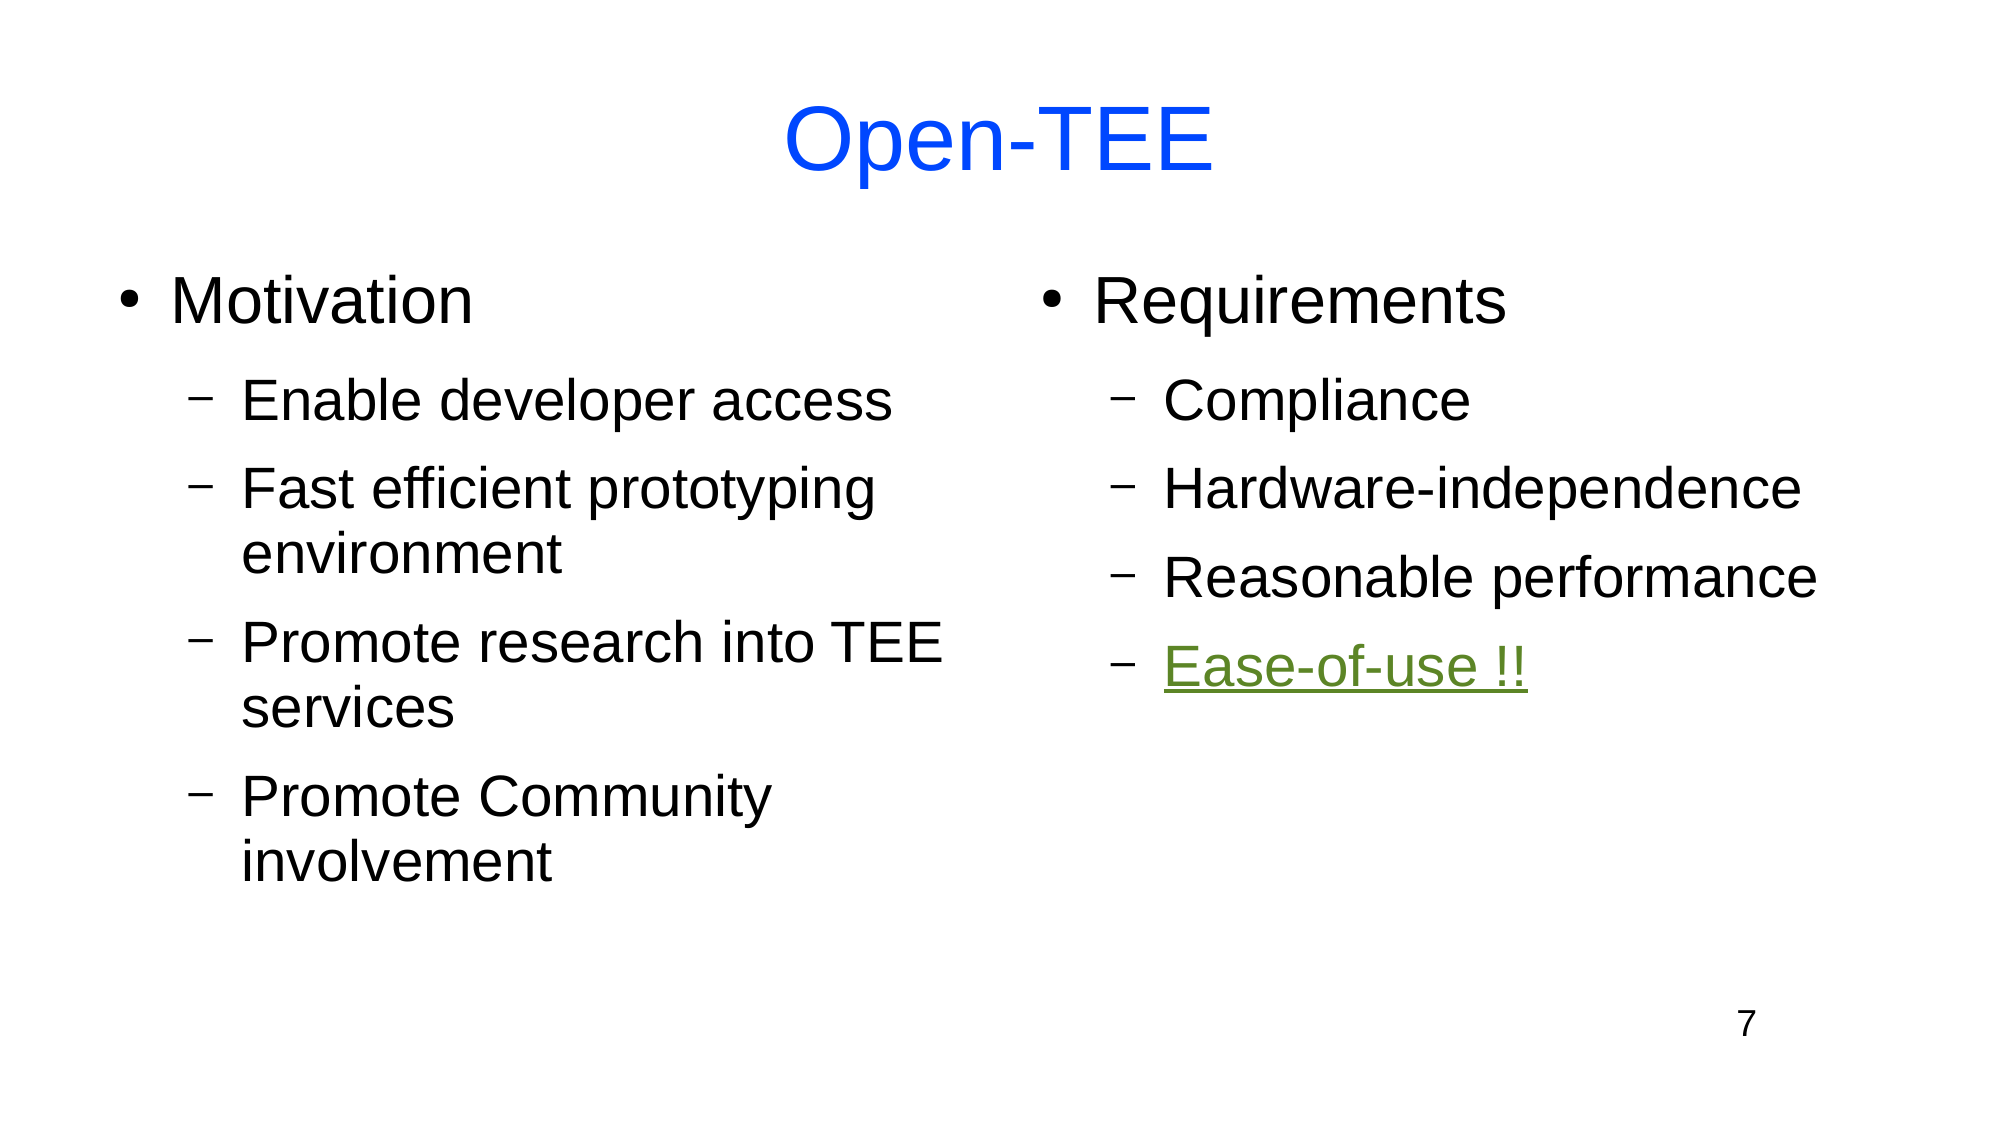

# Open-TEE
Motivation
Enable developer access
Fast efficient prototyping environment
Promote research into TEE services
Promote Community involvement
Requirements
Compliance
Hardware-independence
Reasonable performance
Ease-of-use !!